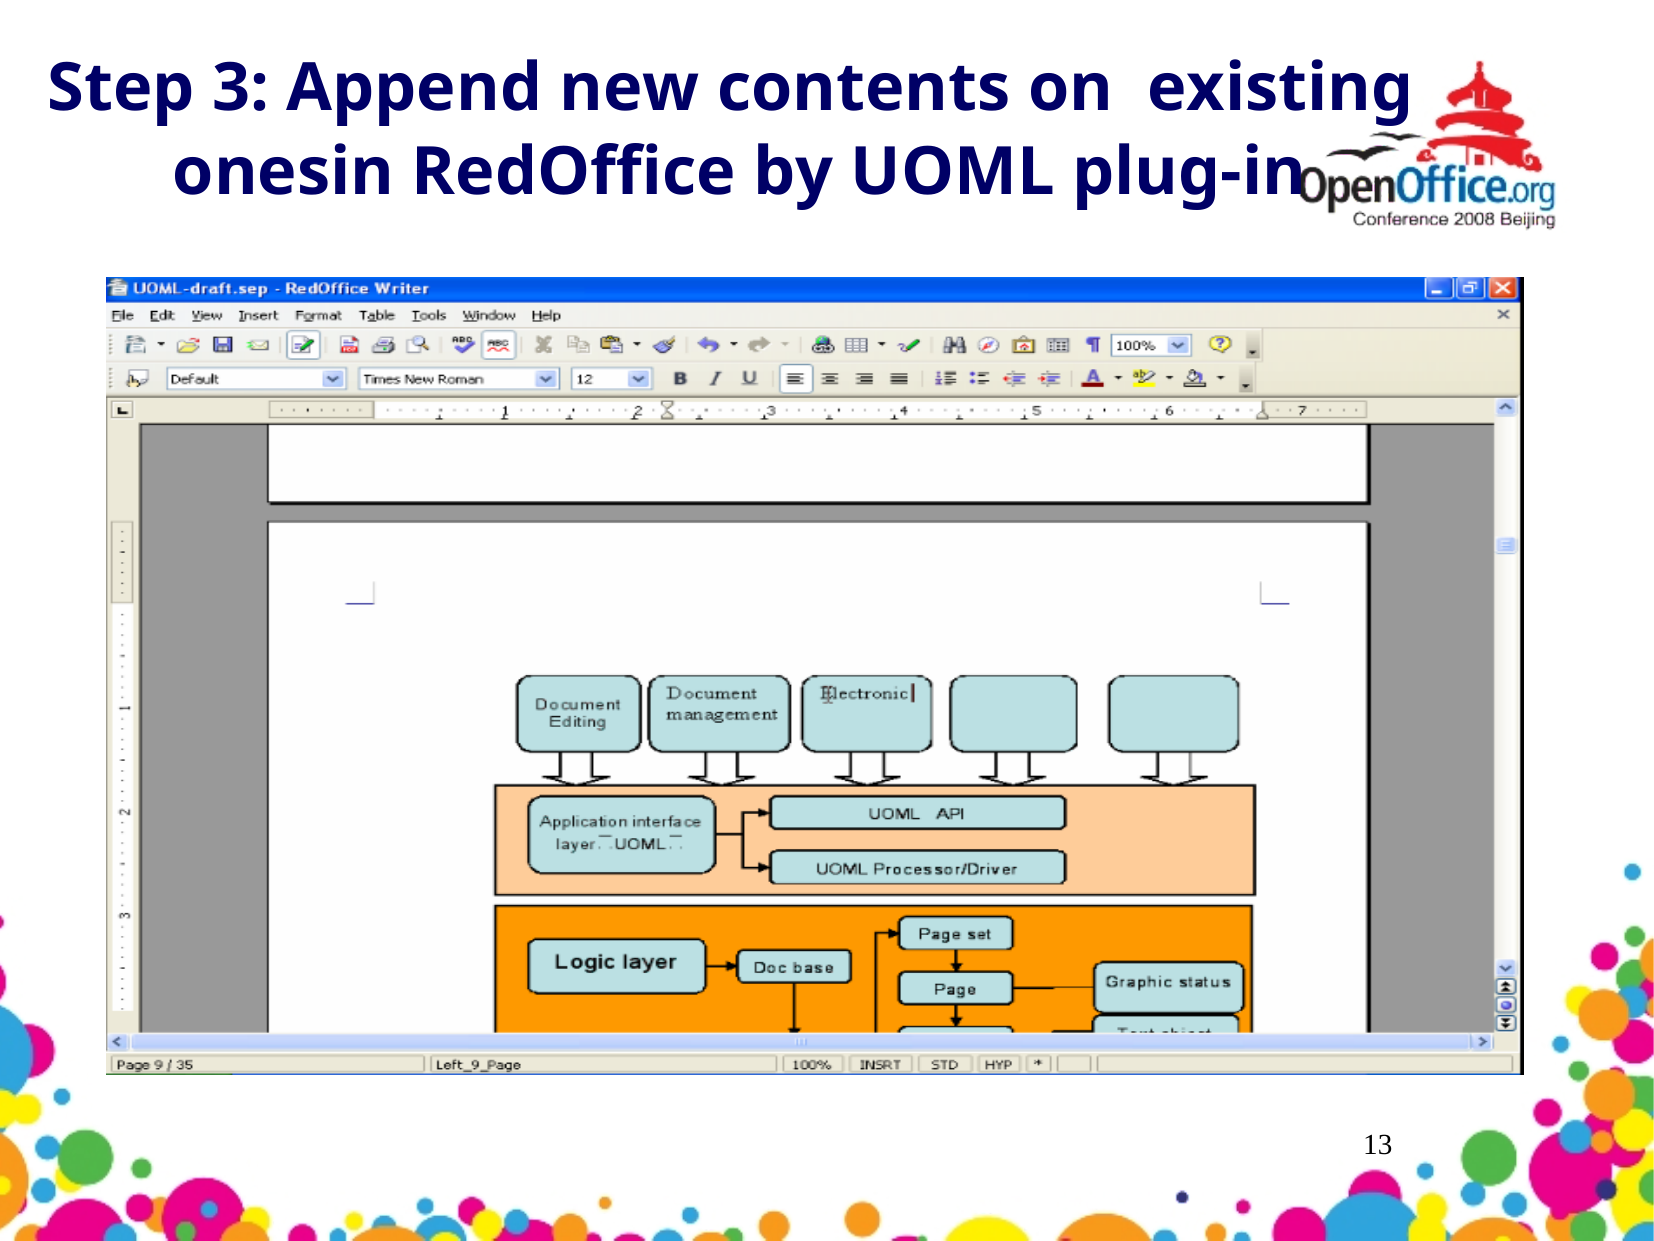

# Step 3: Append new contents on existing onesin RedOffice by UOML plug-in
13